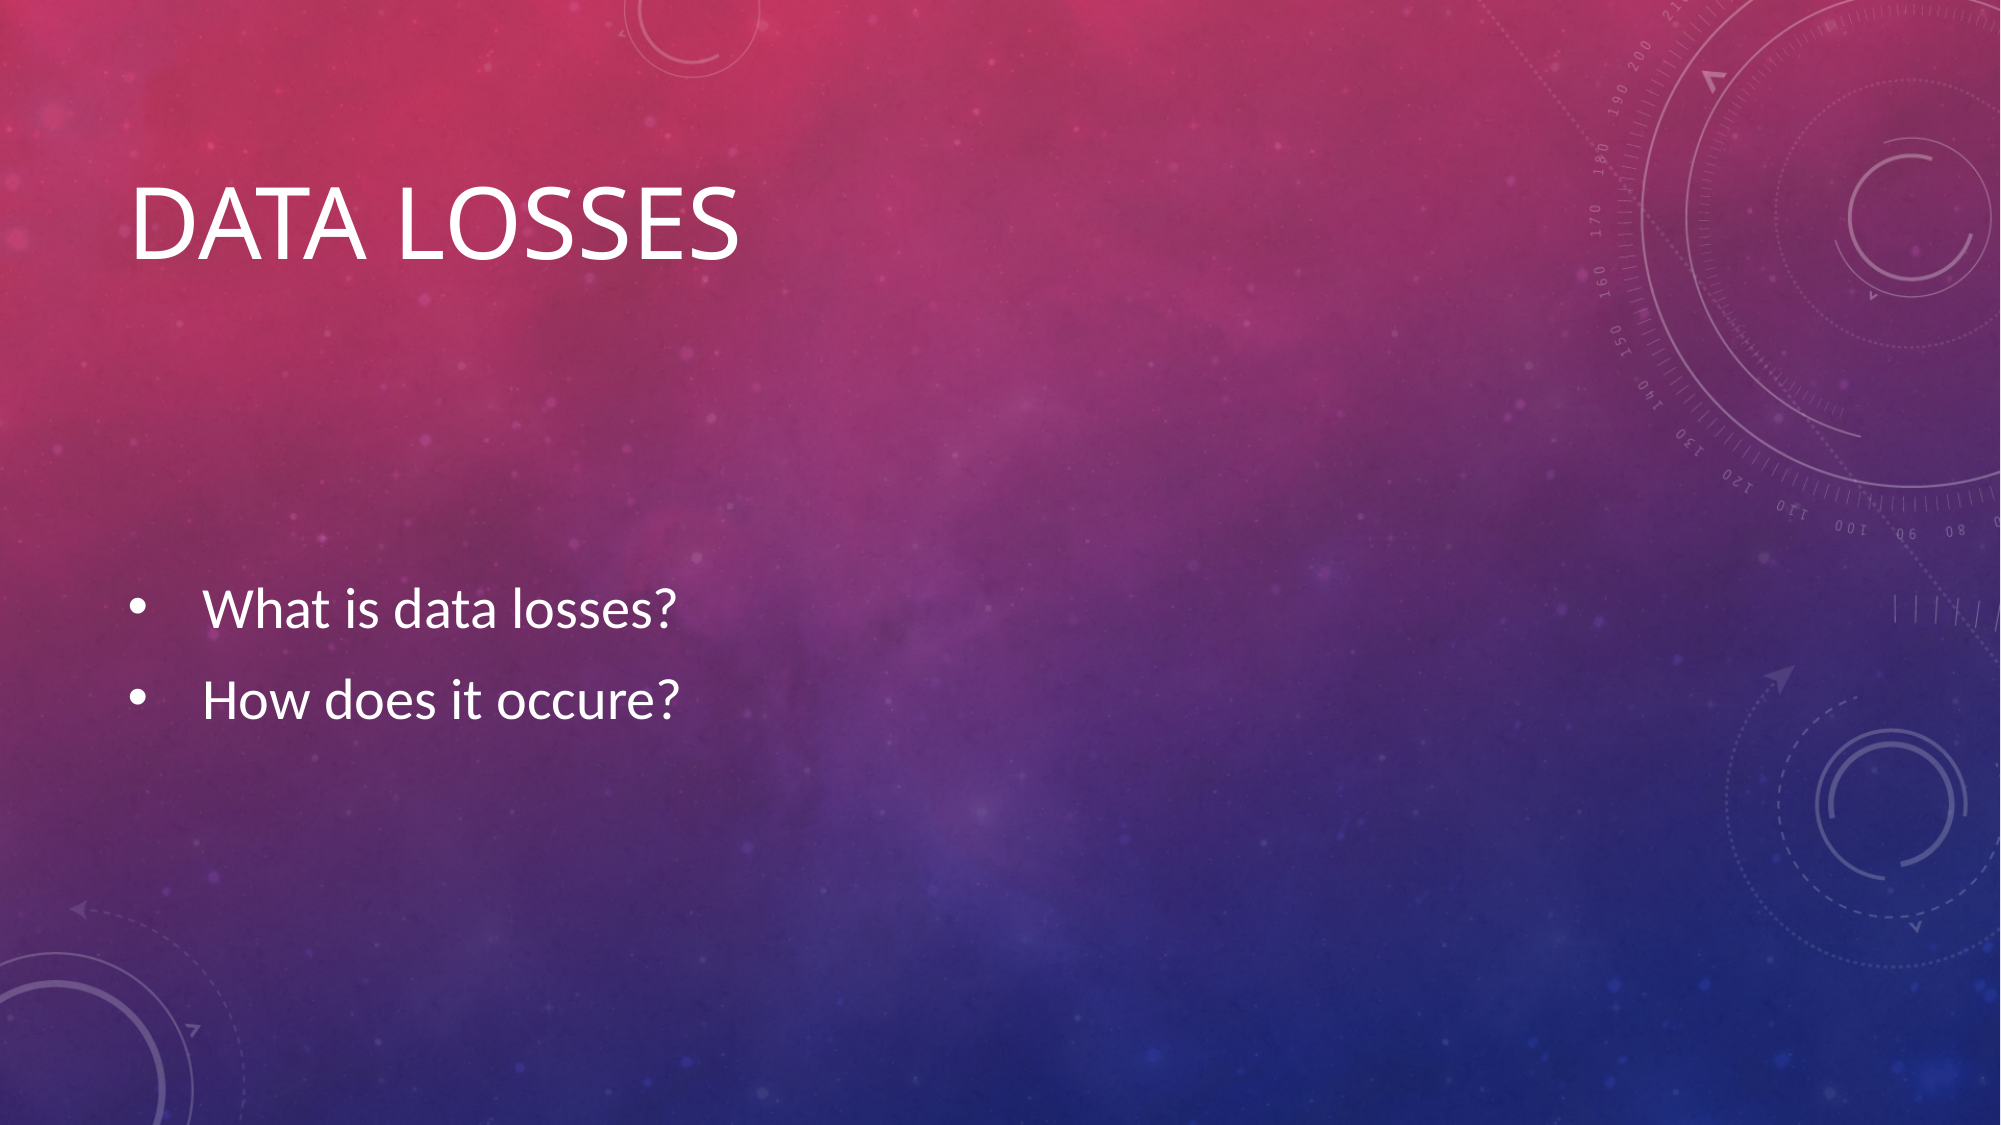

# data losses
What is data losses?
How does it occure?